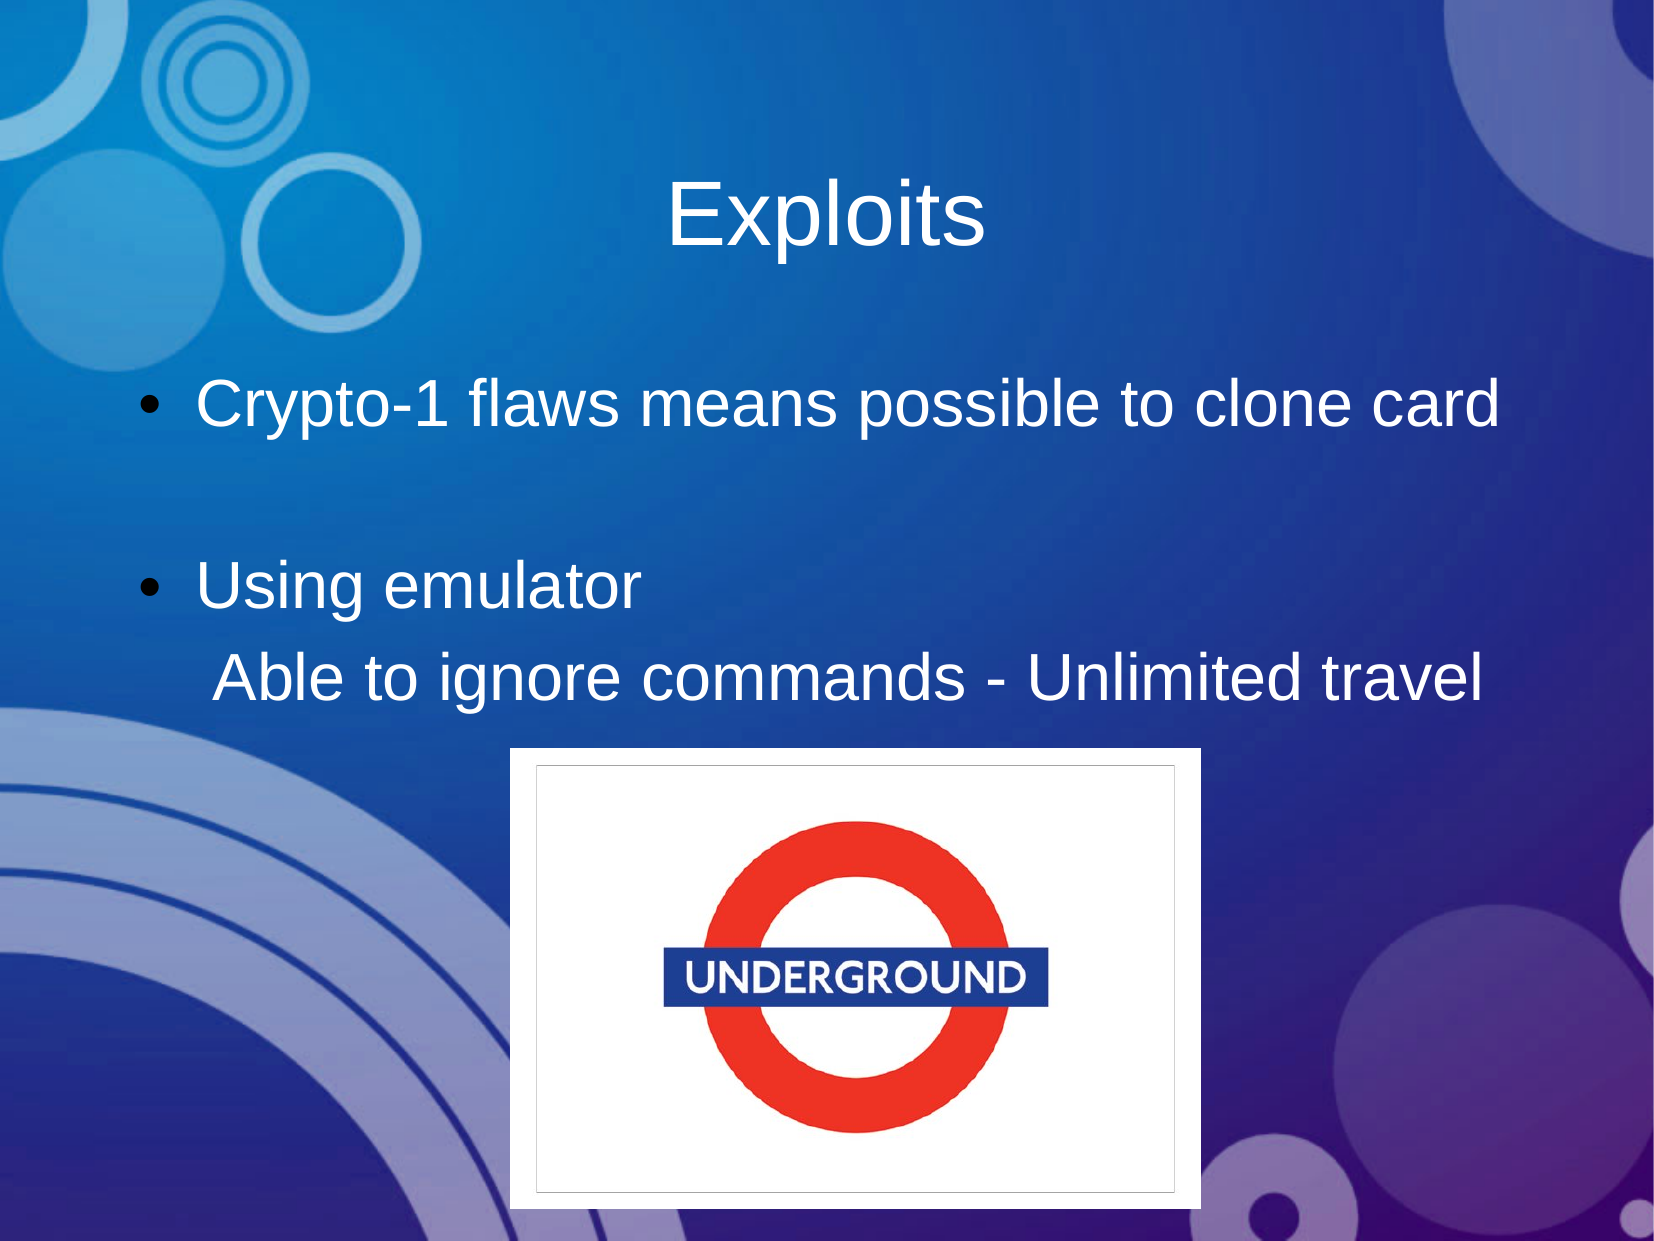

# Exploits
Crypto-1 flaws means possible to clone card
Using emulator
		Able to ignore commands - Unlimited travel